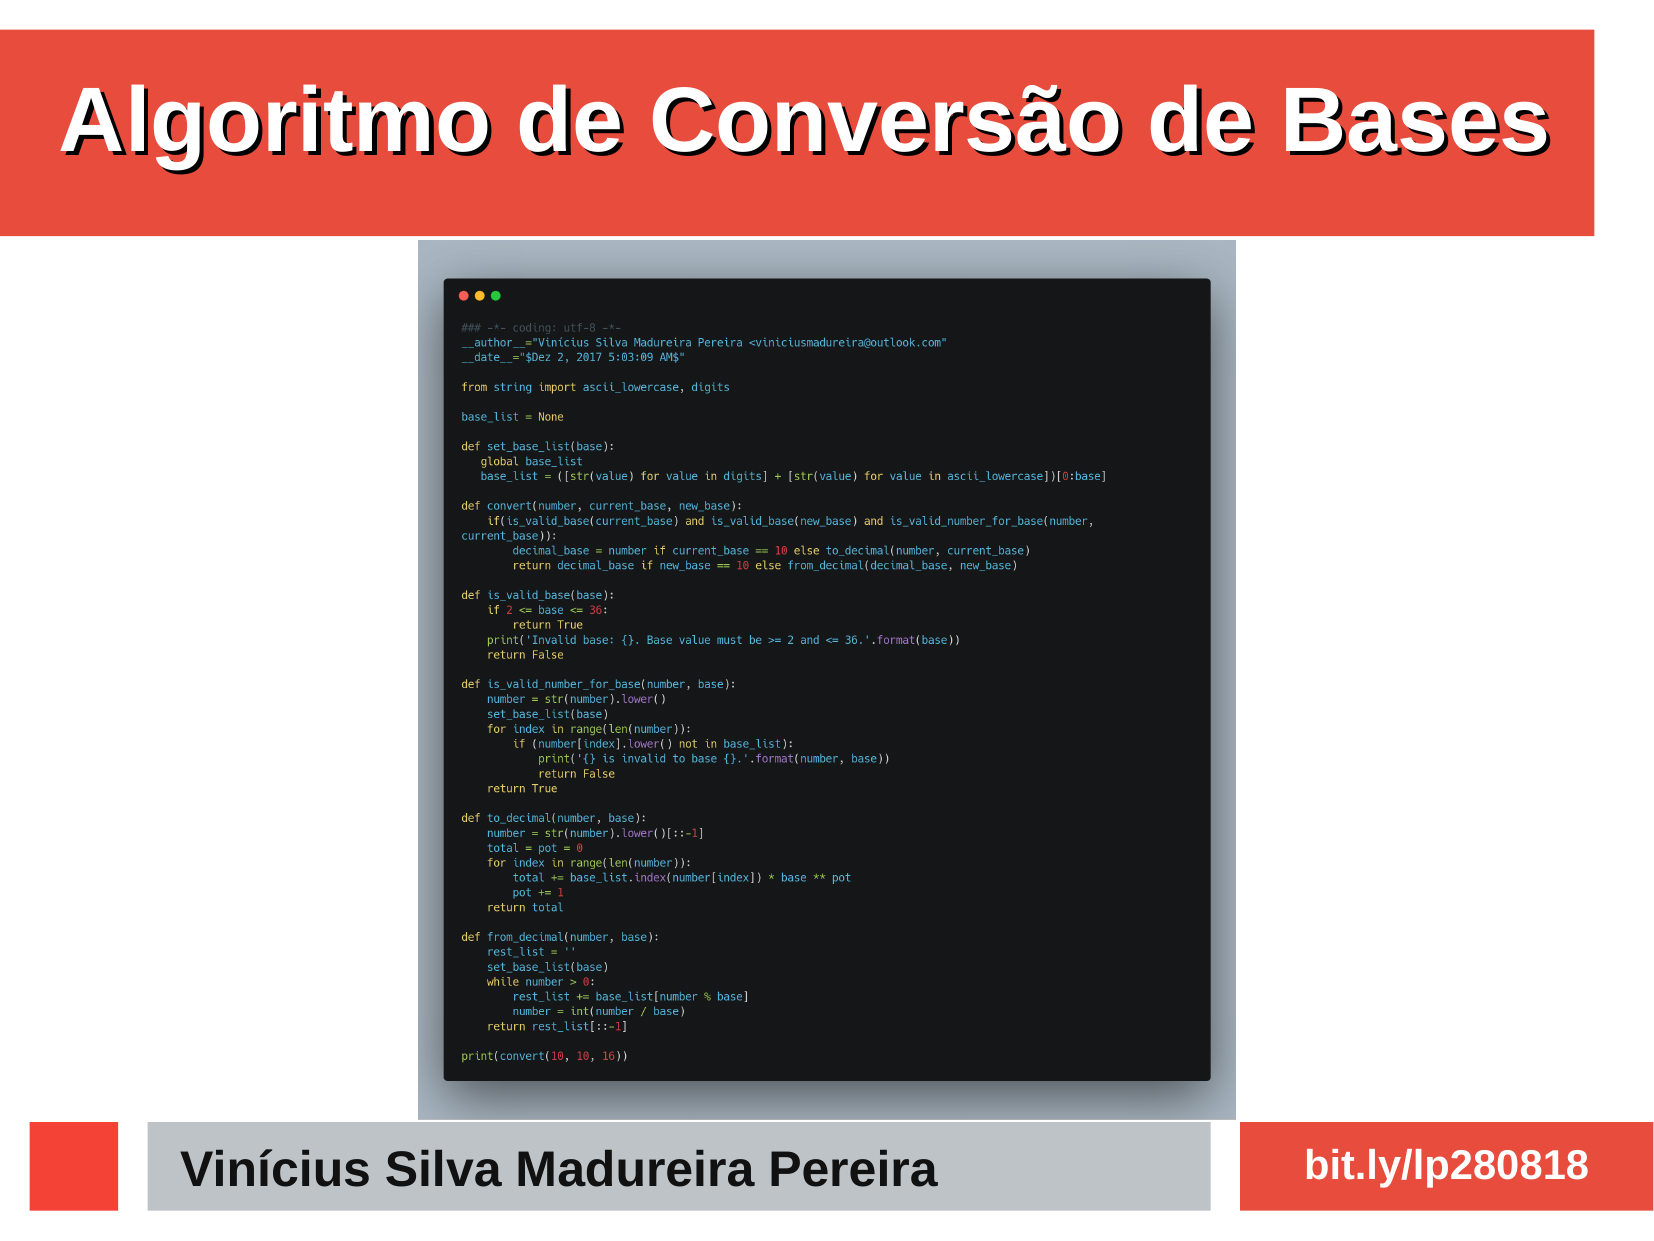

# Algoritmo de Conversão de Bases
Vinícius Silva Madureira Pereira
bit.ly/lp280818